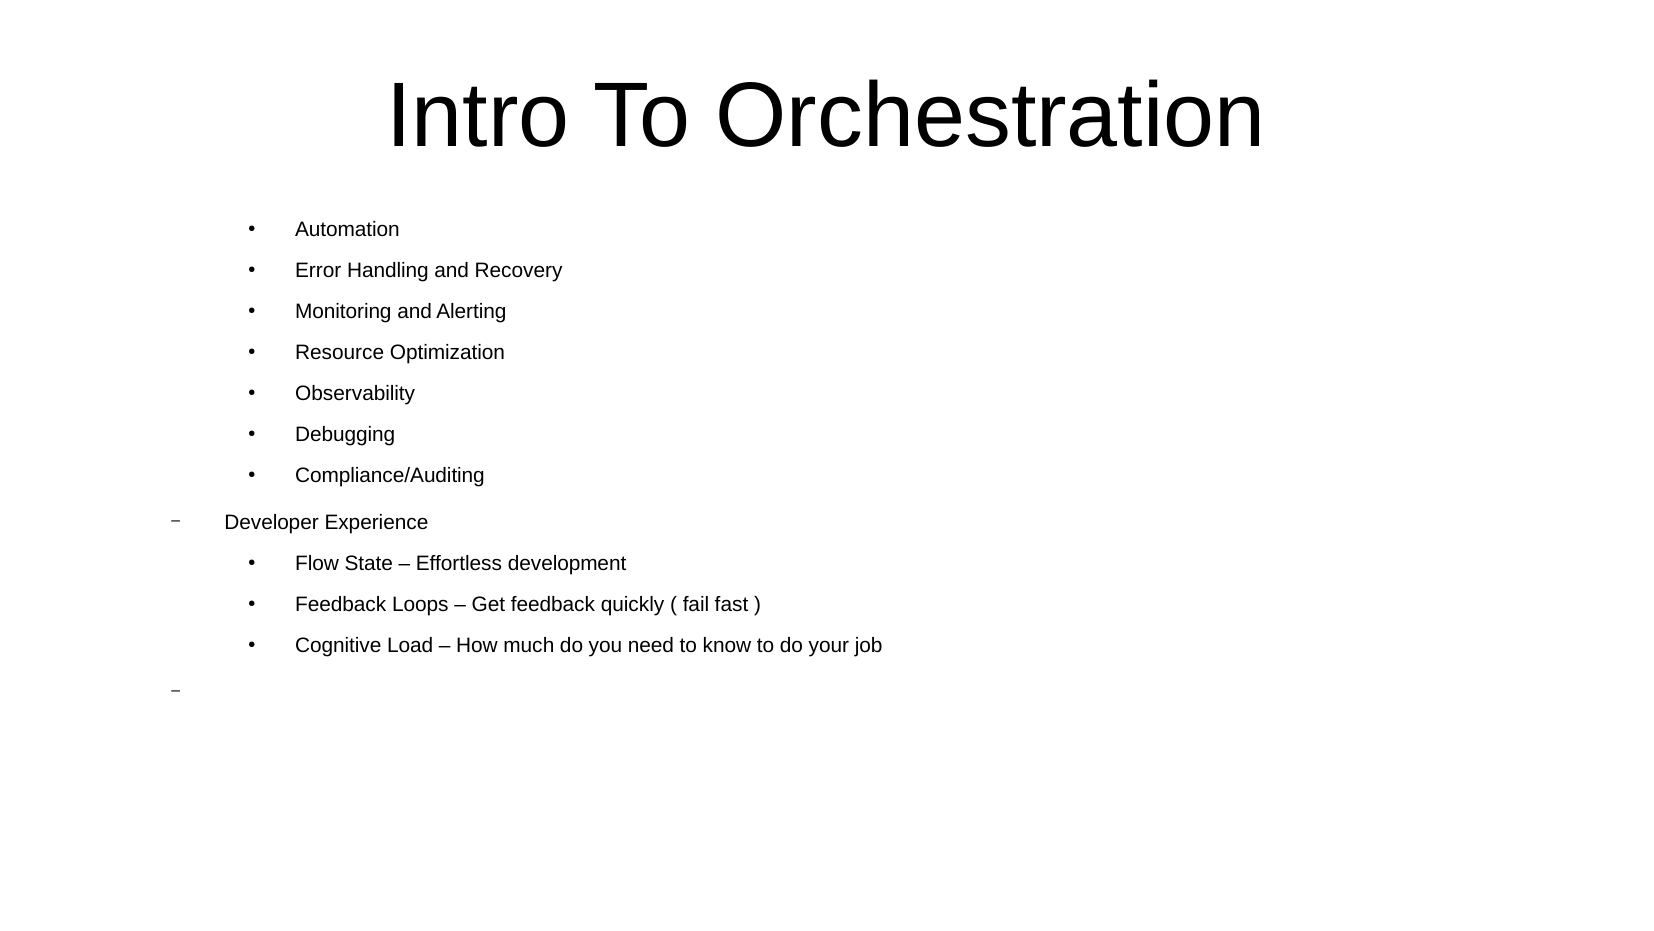

# Intro To Orchestration
Automation
Error Handling and Recovery
Monitoring and Alerting
Resource Optimization
Observability
Debugging
Compliance/Auditing
Developer Experience
Flow State – Effortless development
Feedback Loops – Get feedback quickly ( fail fast )
Cognitive Load – How much do you need to know to do your job